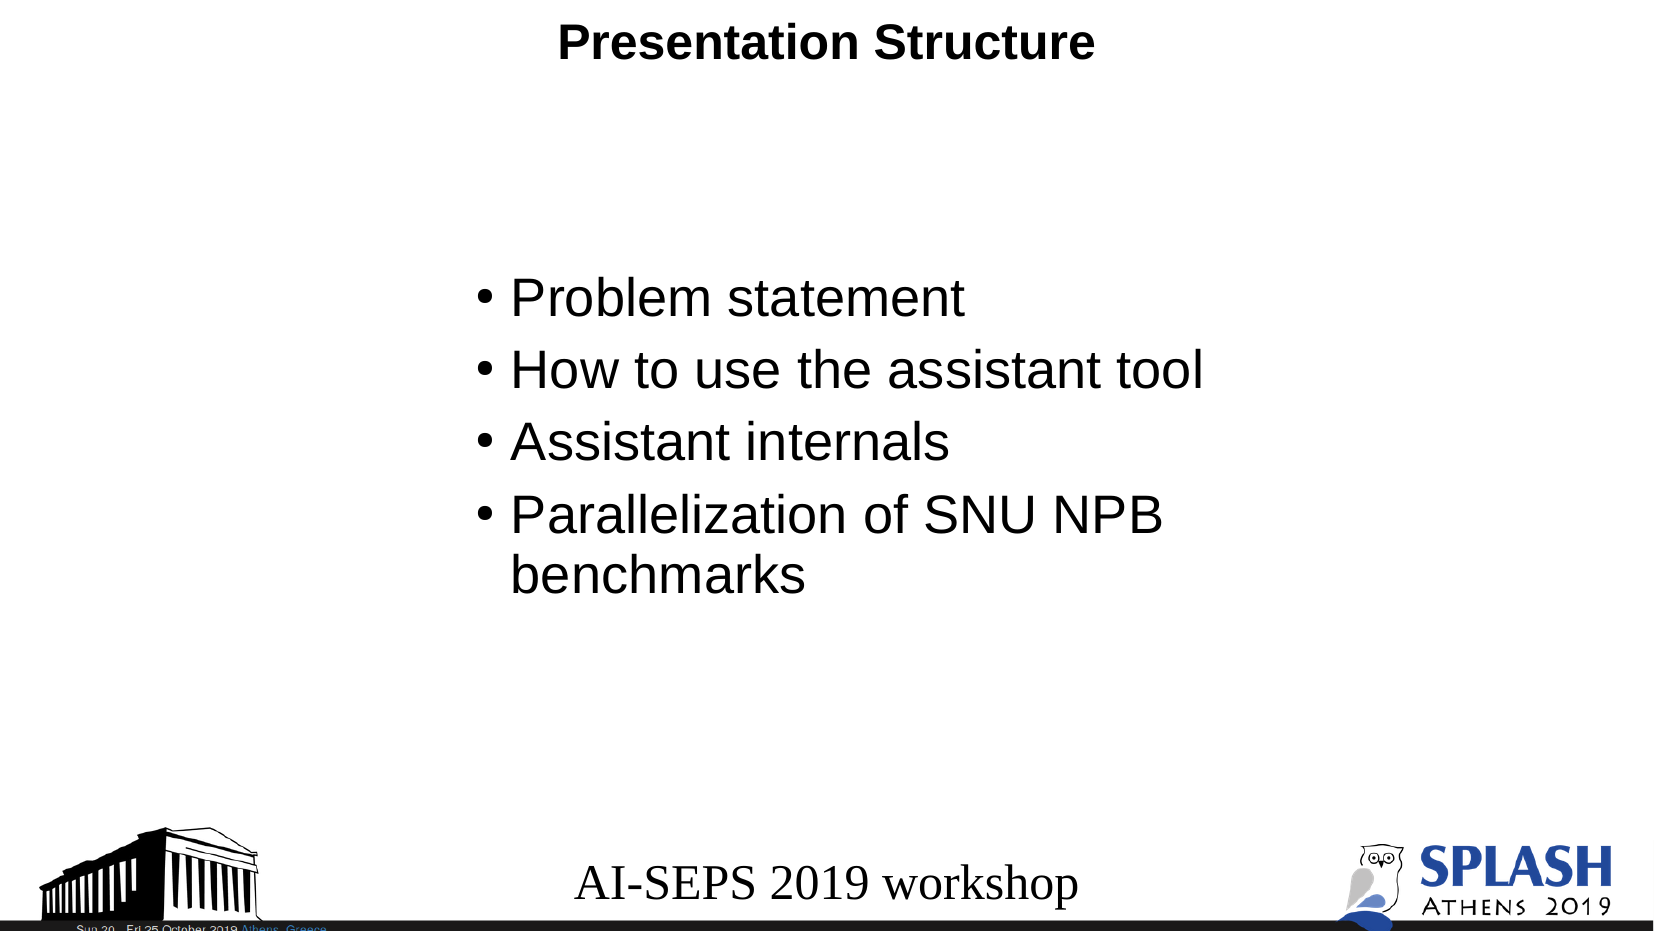

Presentation Structure
Problem statement
How to use the assistant tool
Assistant internals
Parallelization of SNU NPB benchmarks
# AI-SEPS 2019 workshop